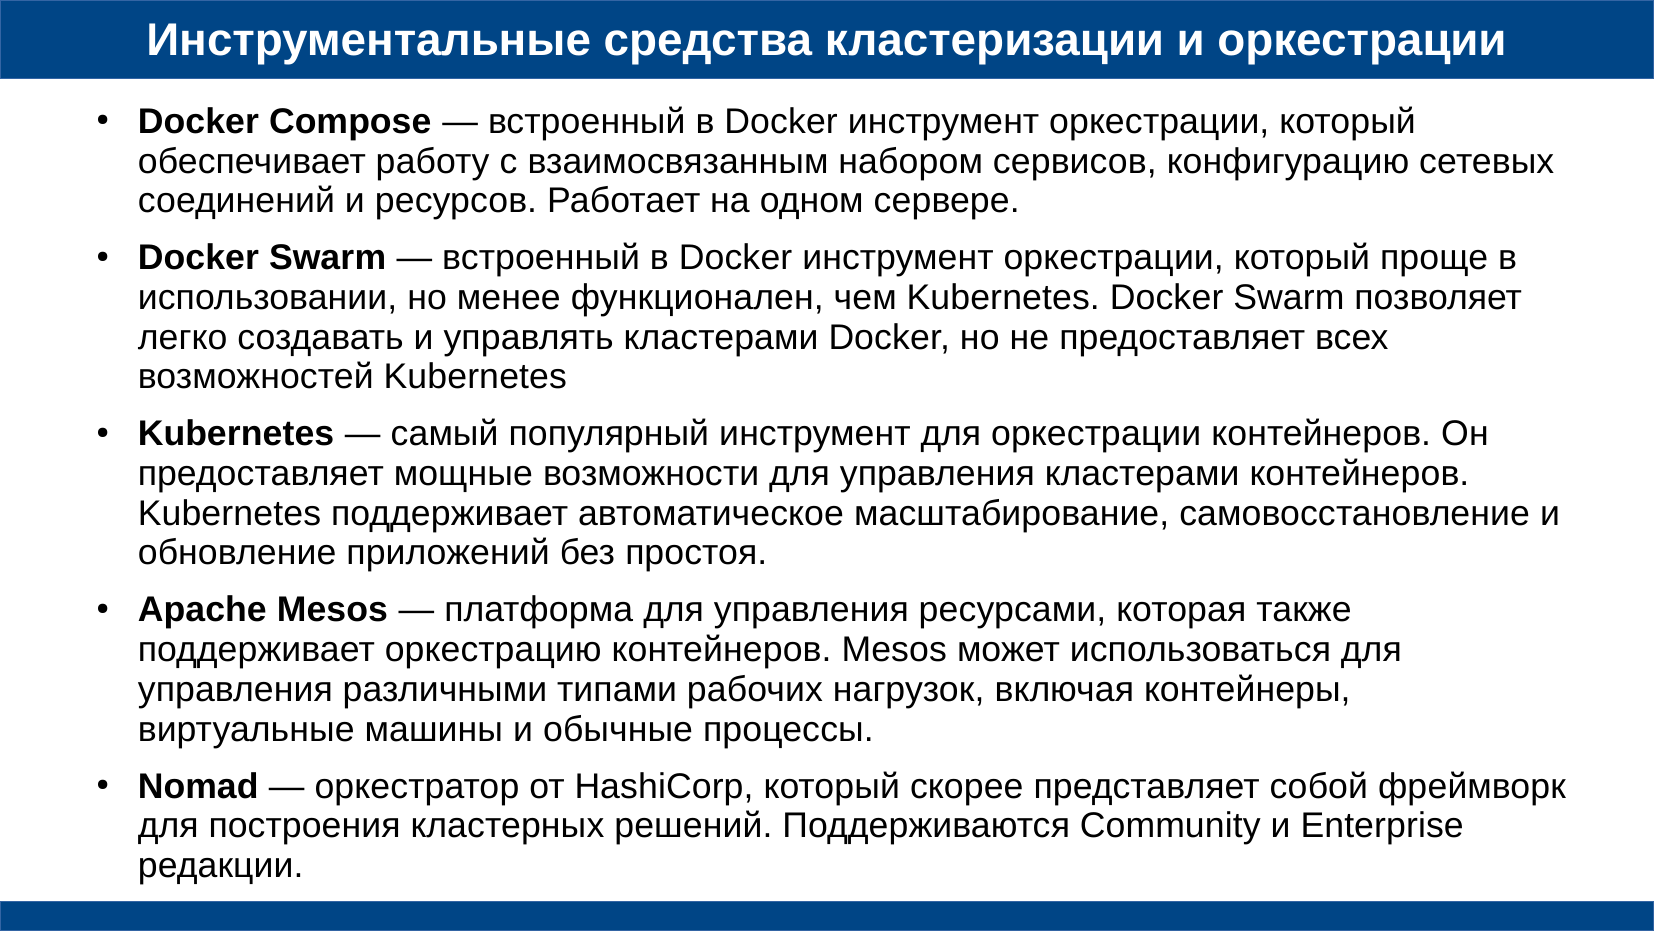

# Инструментальные средства кластеризации и оркестрации
Docker Compose — встроенный в Docker инструмент оркестрации, который обеспечивает работу с взаимосвязанным набором сервисов, конфигурацию сетевых соединений и ресурсов. Работает на одном сервере.
Docker Swarm — встроенный в Docker инструмент оркестрации, который проще в использовании, но менее функционален, чем Kubernetes. Docker Swarm позволяет легко создавать и управлять кластерами Docker, но не предоставляет всех возможностей Kubernetes
Kubernetes — самый популярный инструмент для оркестрации контейнеров. Он предоставляет мощные возможности для управления кластерами контейнеров. Kubernetes поддерживает автоматическое масштабирование, самовосстановление и обновление приложений без простоя.
Apache Mesos — платформа для управления ресурсами, которая также поддерживает оркестрацию контейнеров. Mesos может использоваться для управления различными типами рабочих нагрузок, включая контейнеры, виртуальные машины и обычные процессы.
Nomad — оркестратор от HashiCorp, который скорее представляет собой фреймворк для построения кластерных решений. Поддерживаются Community и Enterprise редакции.